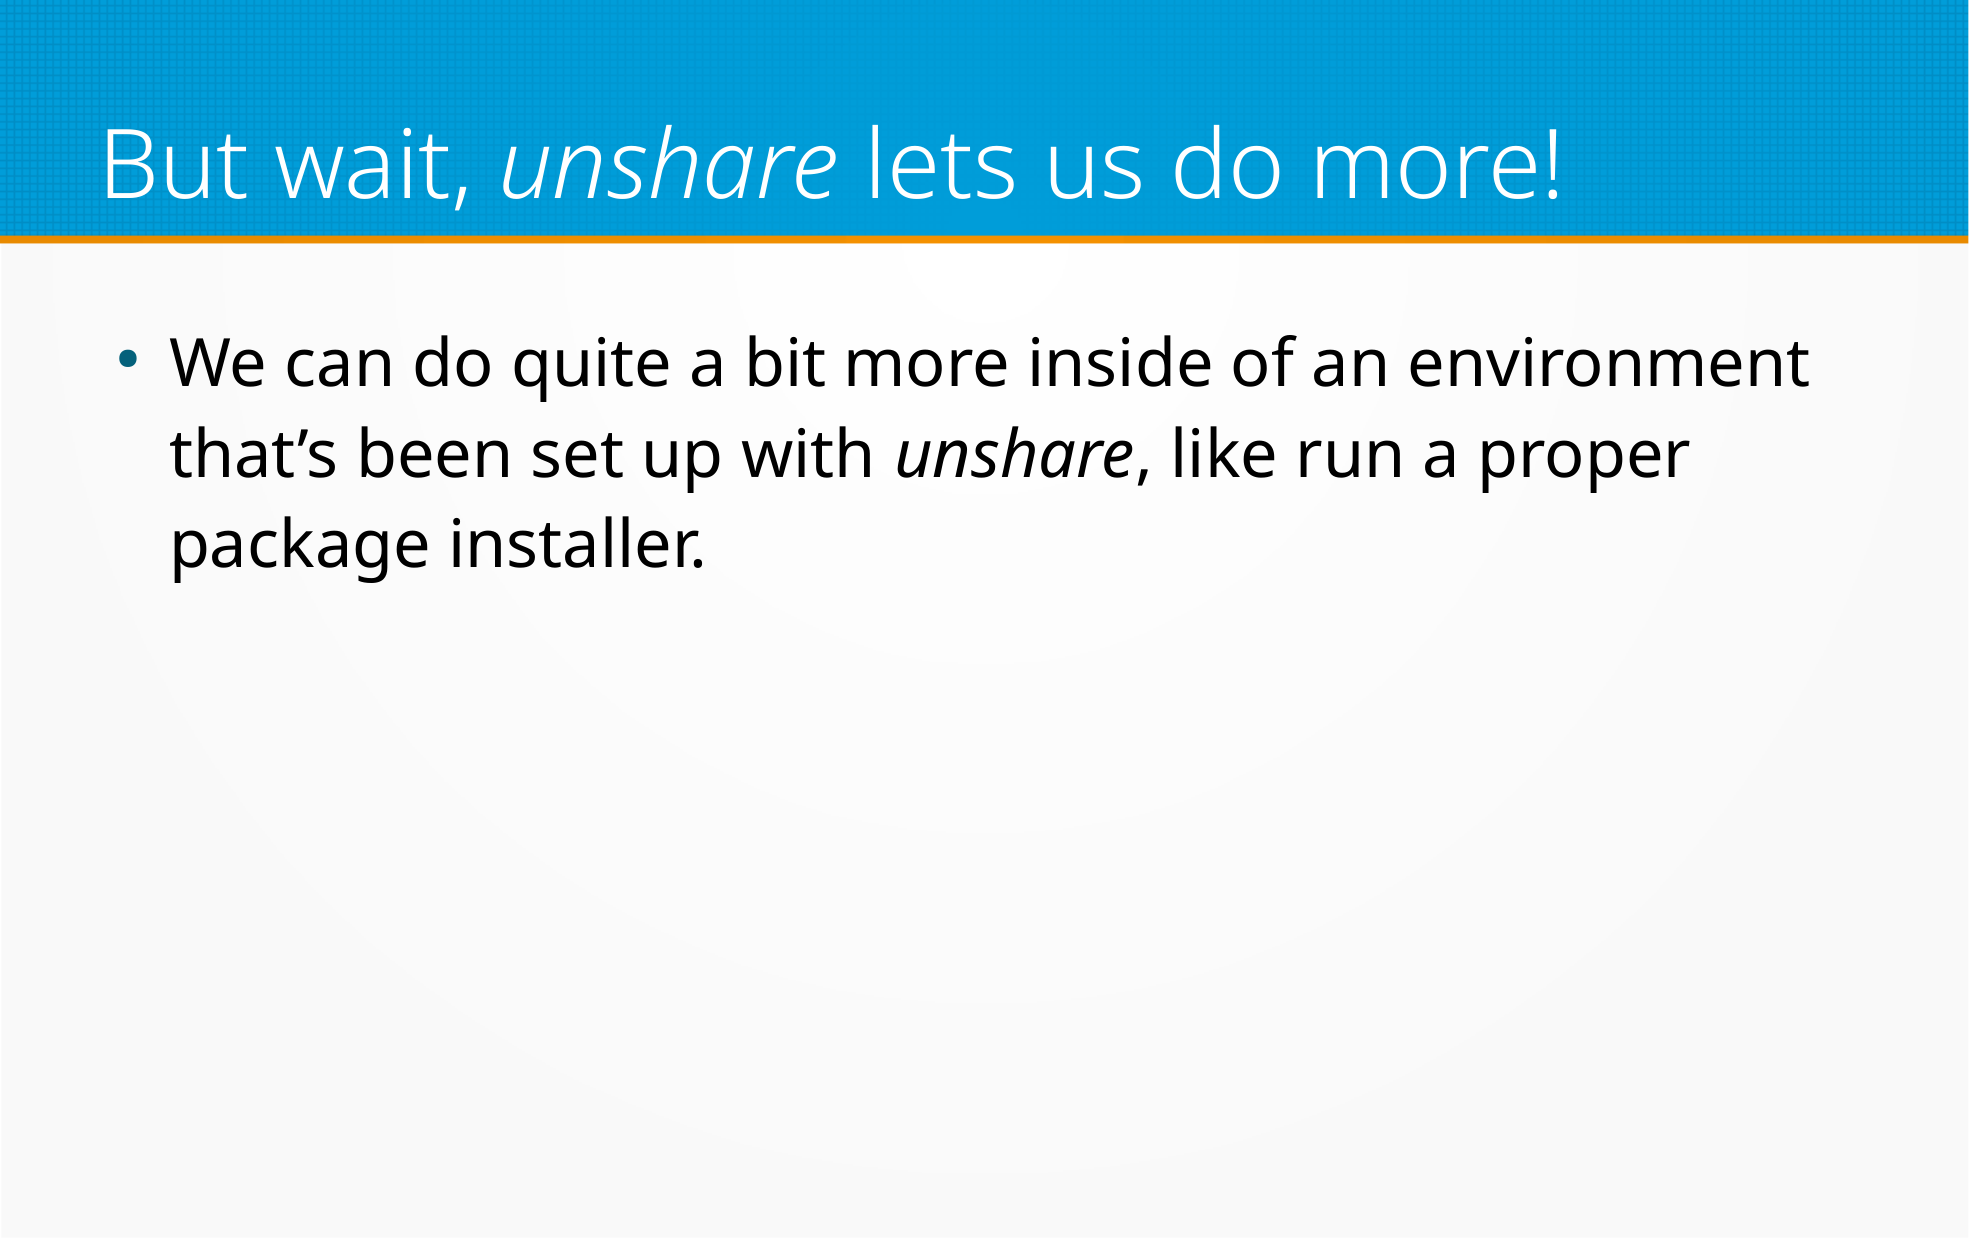

# But wait, unshare lets us do more!
We can do quite a bit more inside of an environment that’s been set up with unshare, like run a proper package installer.